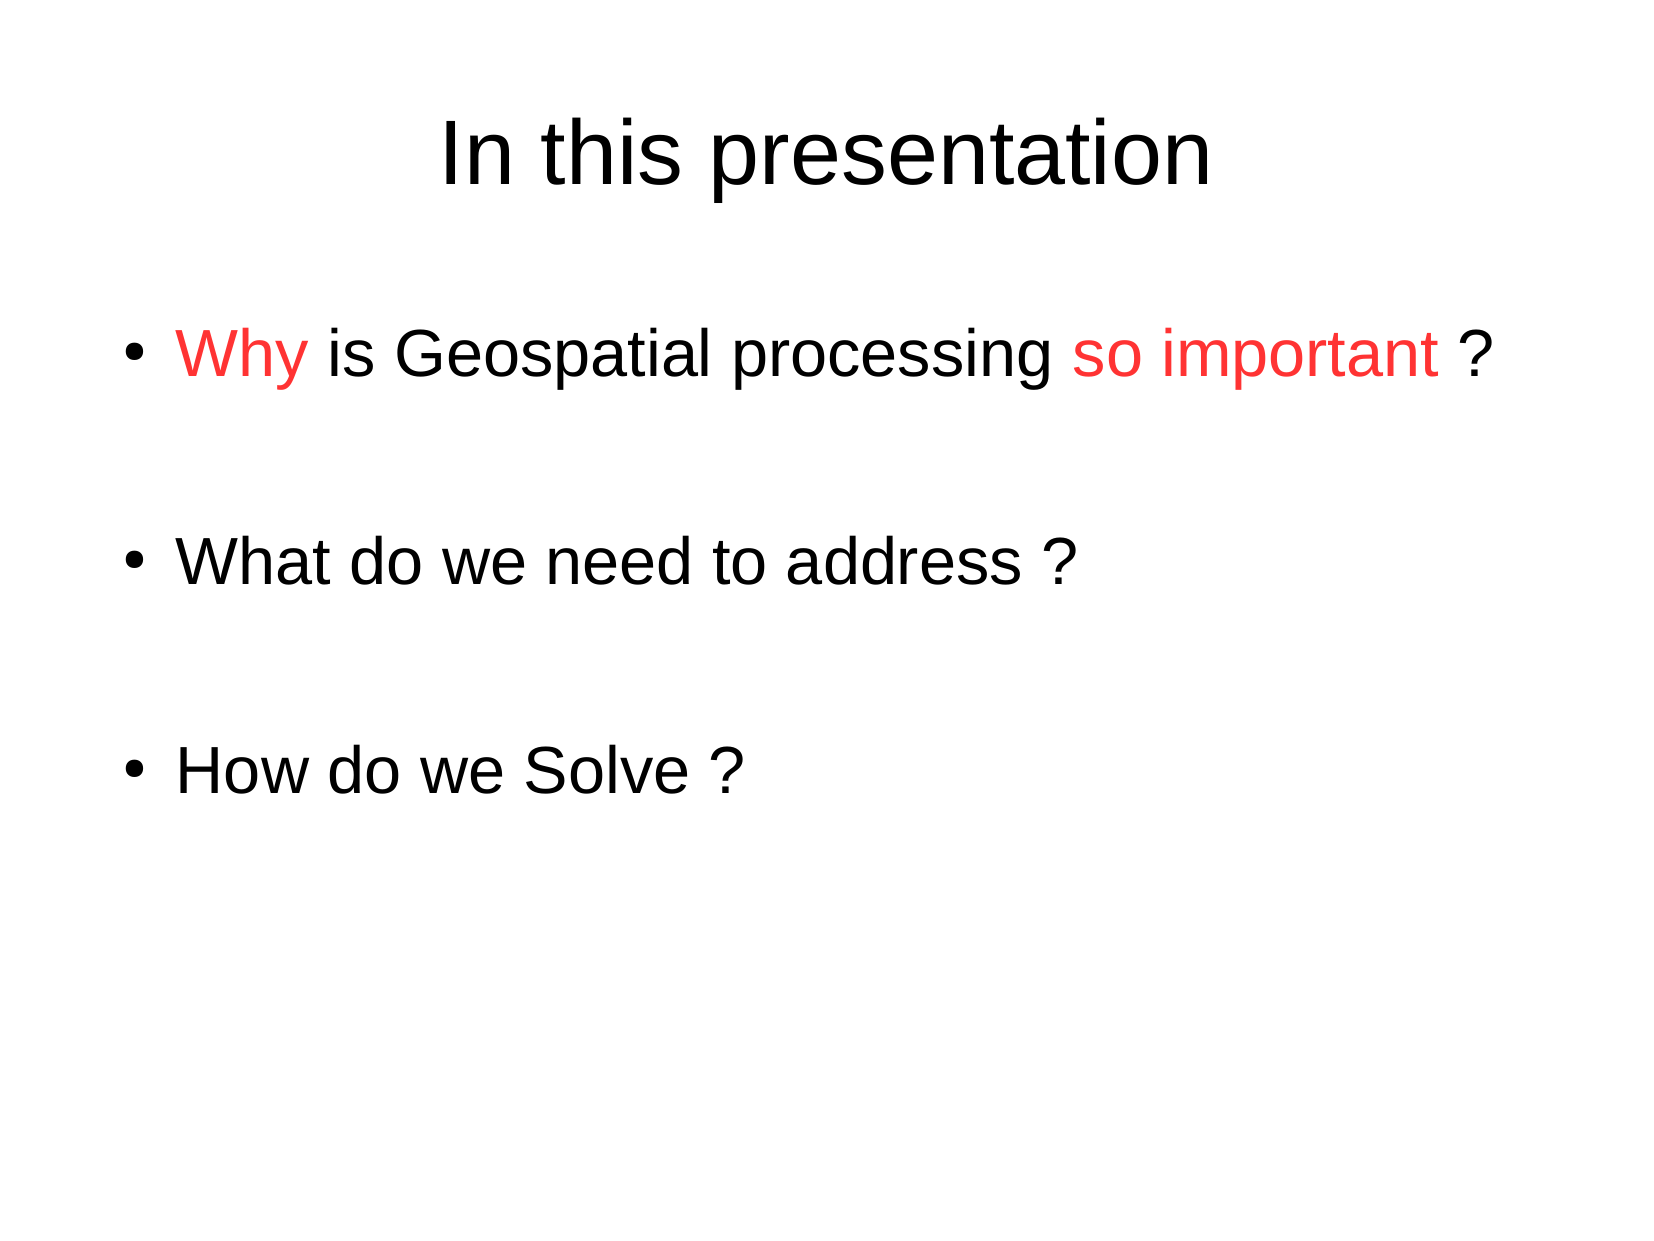

# In this presentation
Why is Geospatial processing so important ?
What do we need to address ?
How do we Solve ?